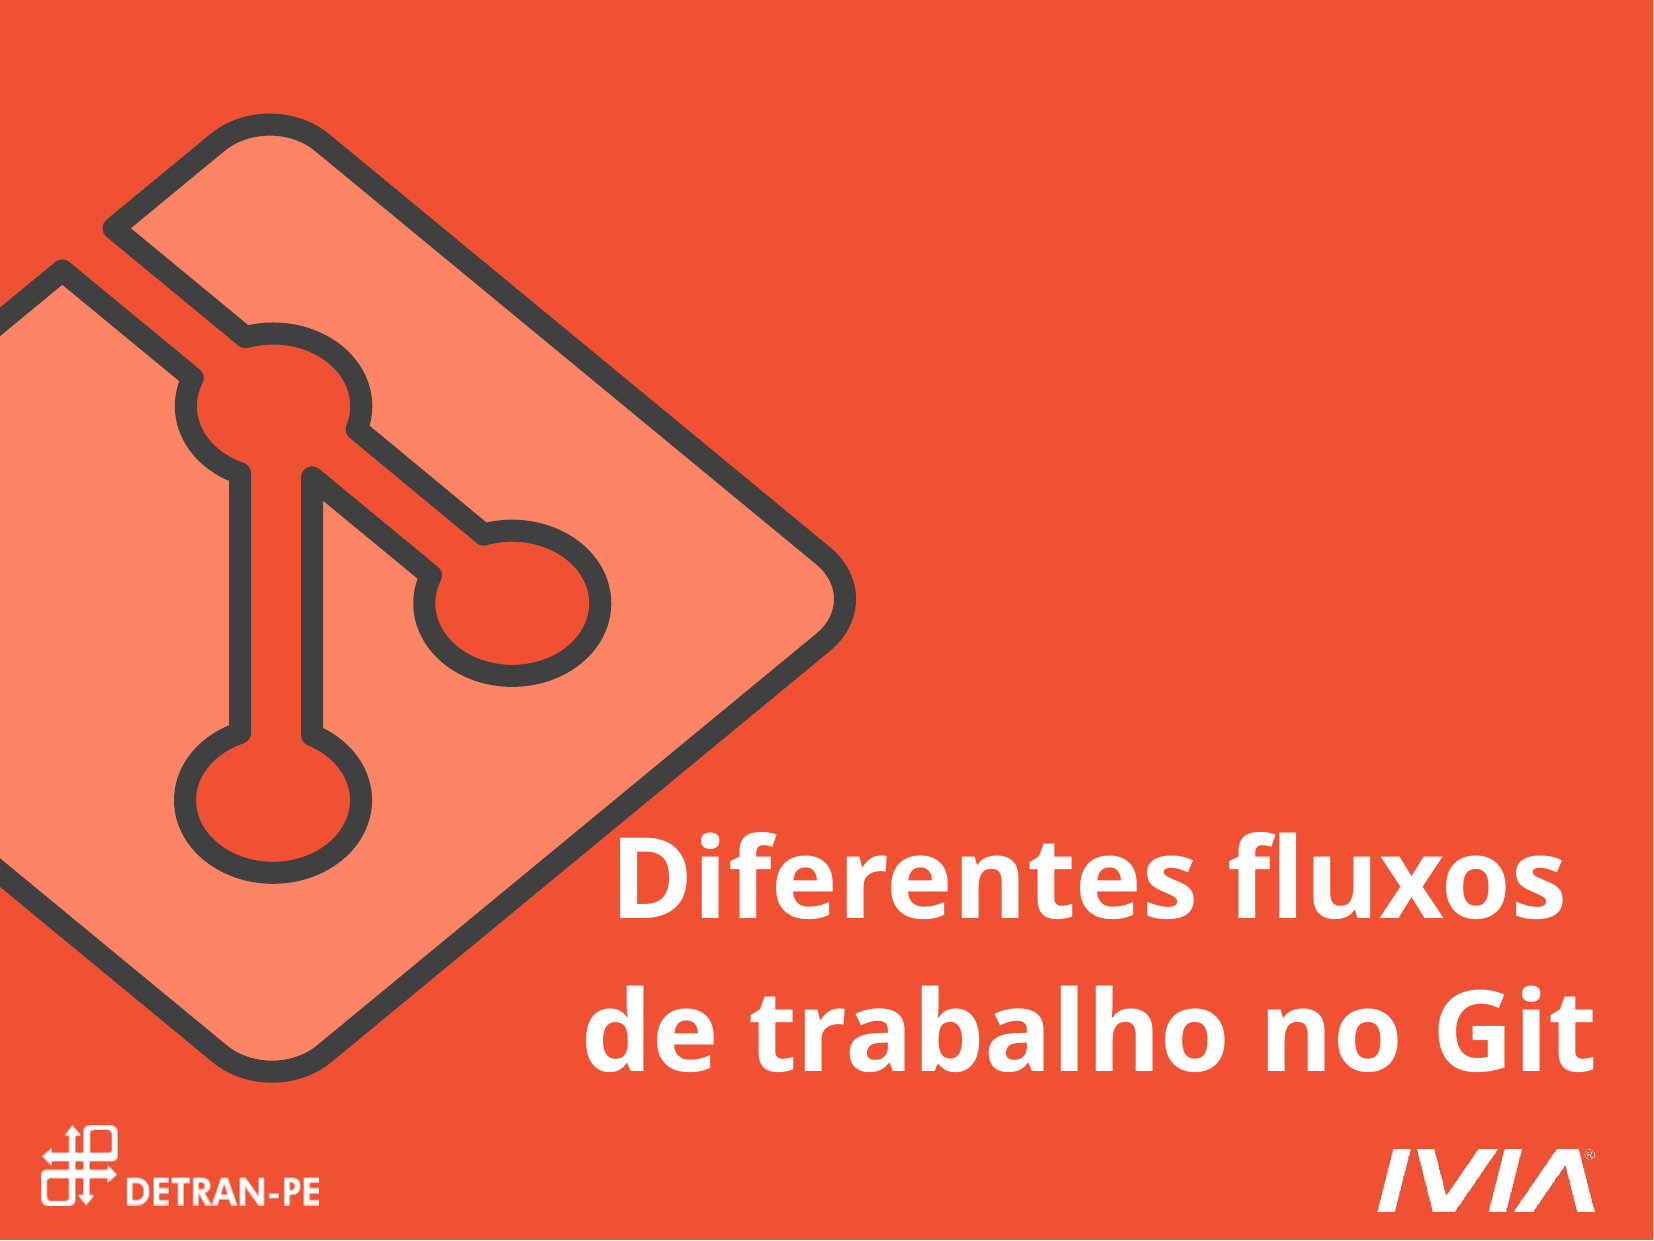

# Diferentes fluxos de trabalho no Git